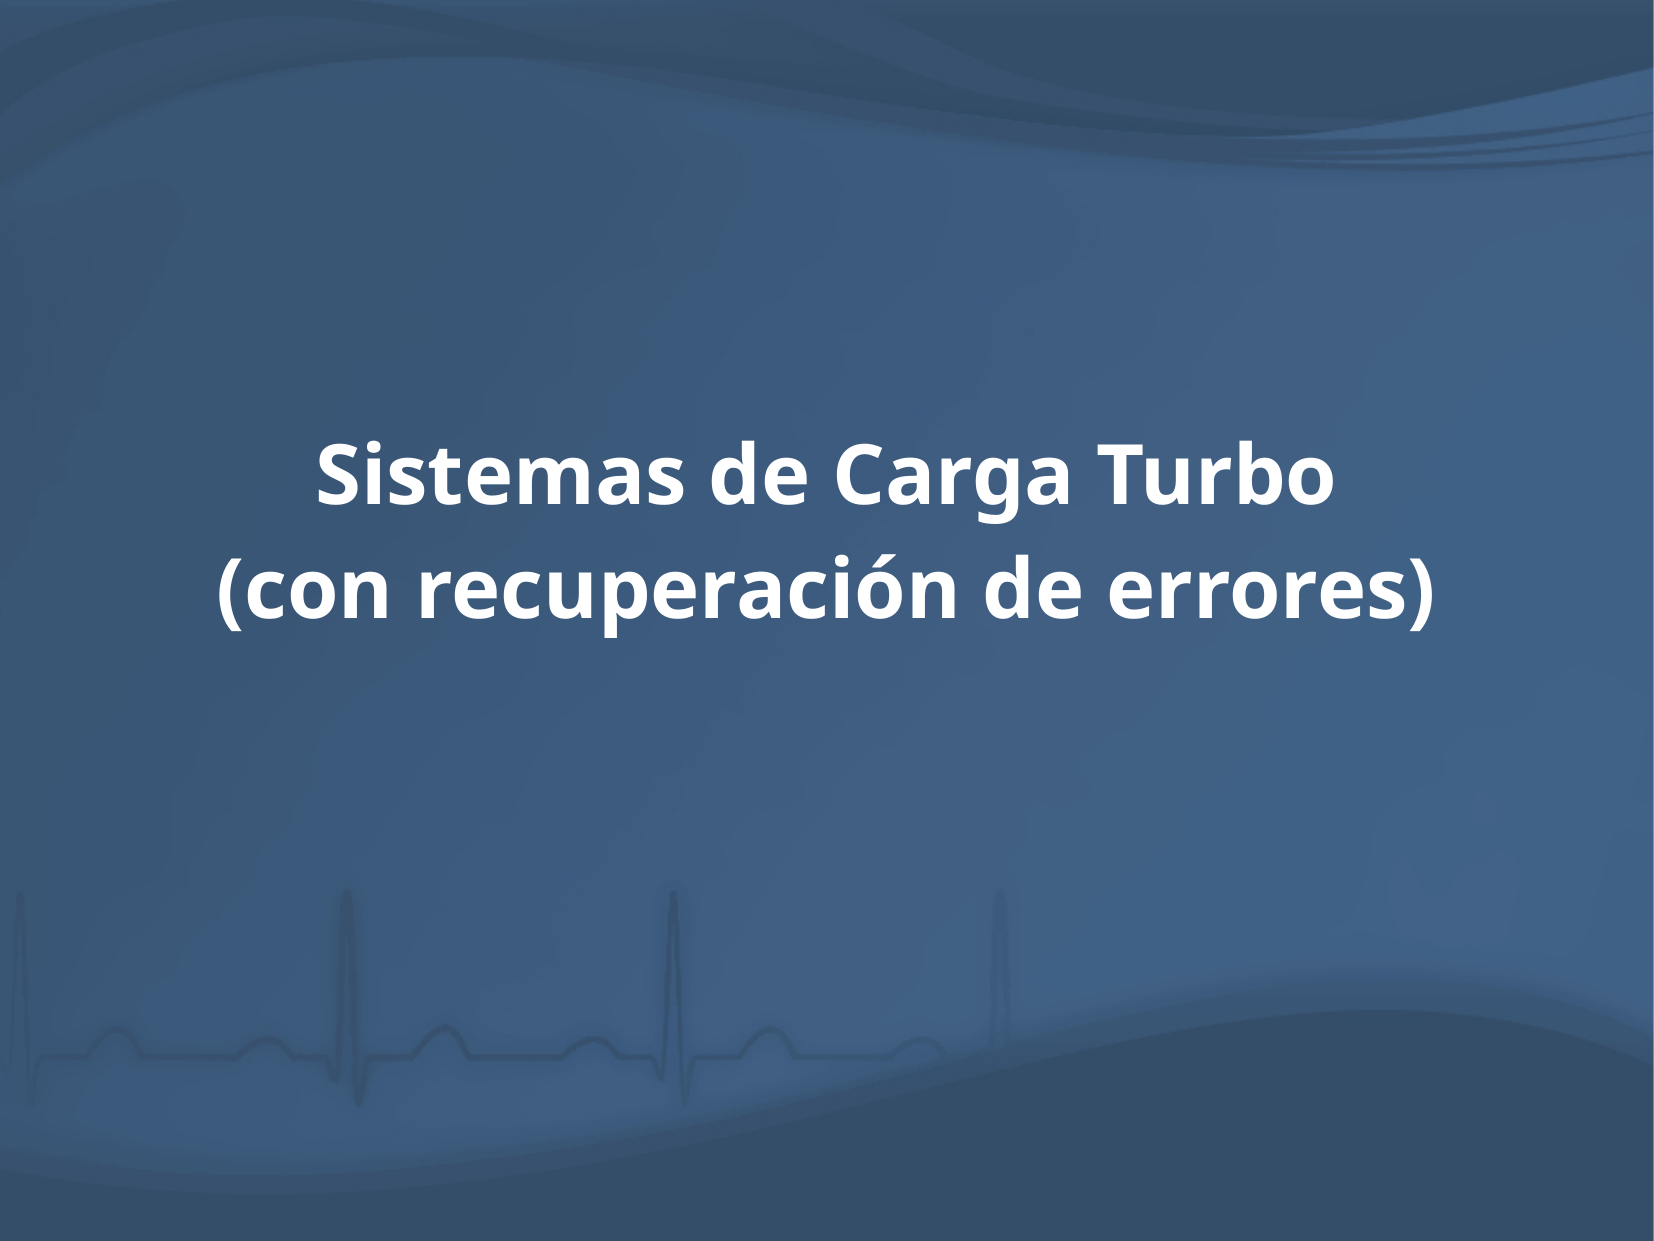

#
Sistemas de Carga Turbo
(con recuperación de errores)